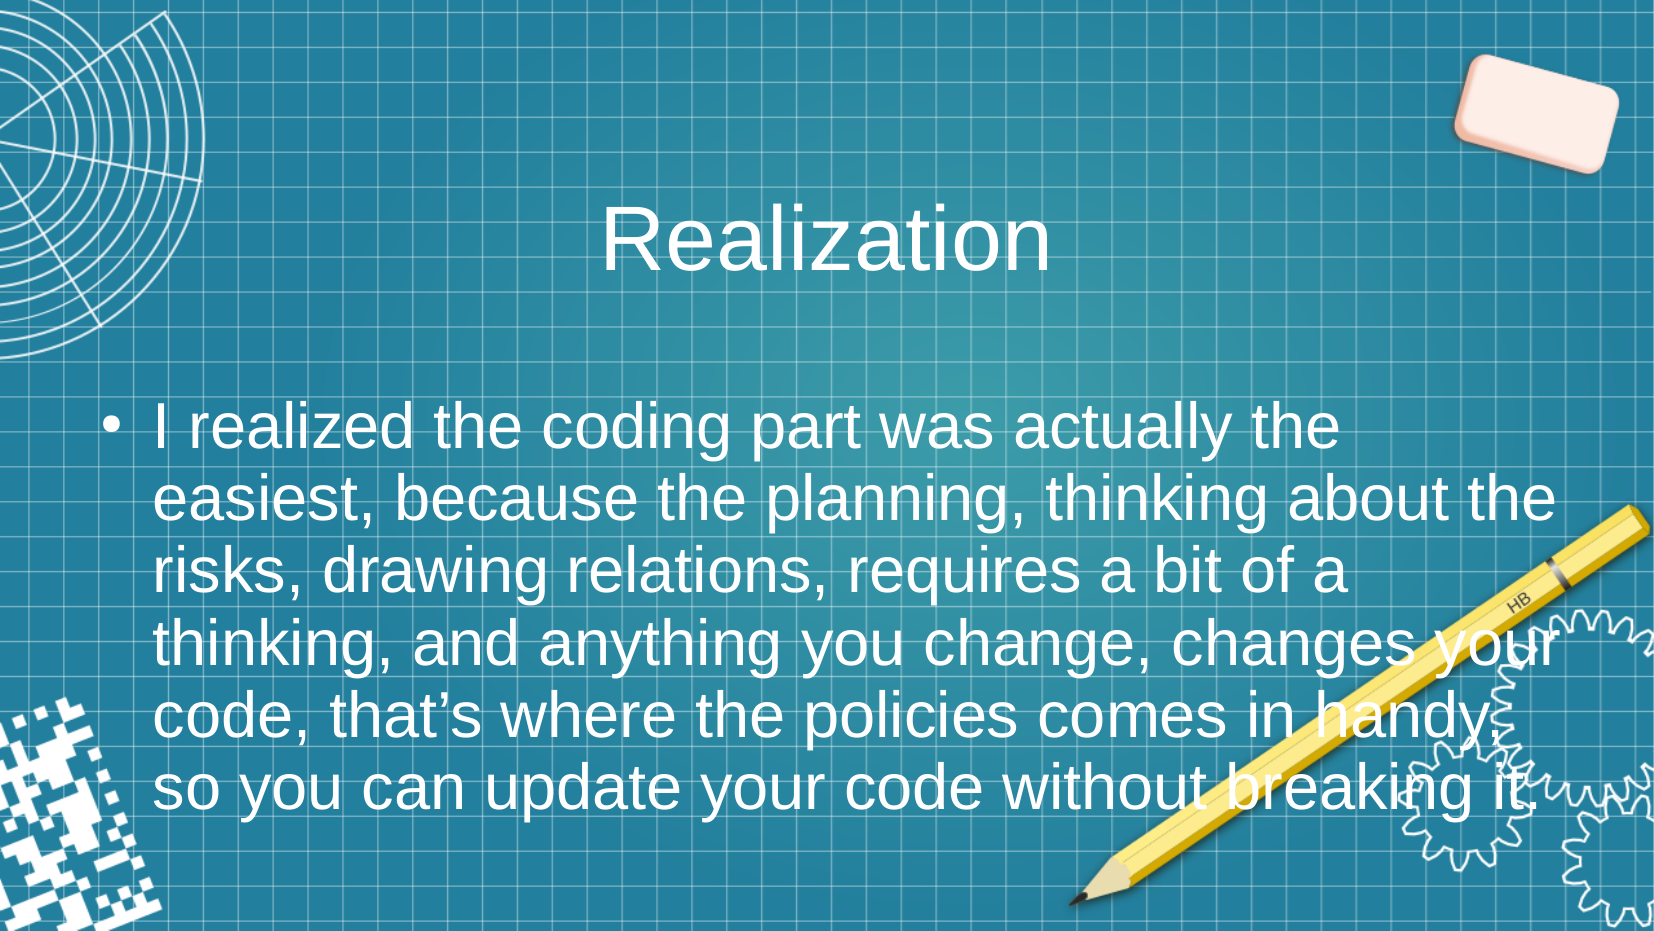

# Realization
I realized the coding part was actually the easiest, because the planning, thinking about the risks, drawing relations, requires a bit of a thinking, and anything you change, changes your code, that’s where the policies comes in handy, so you can update your code without breaking it.